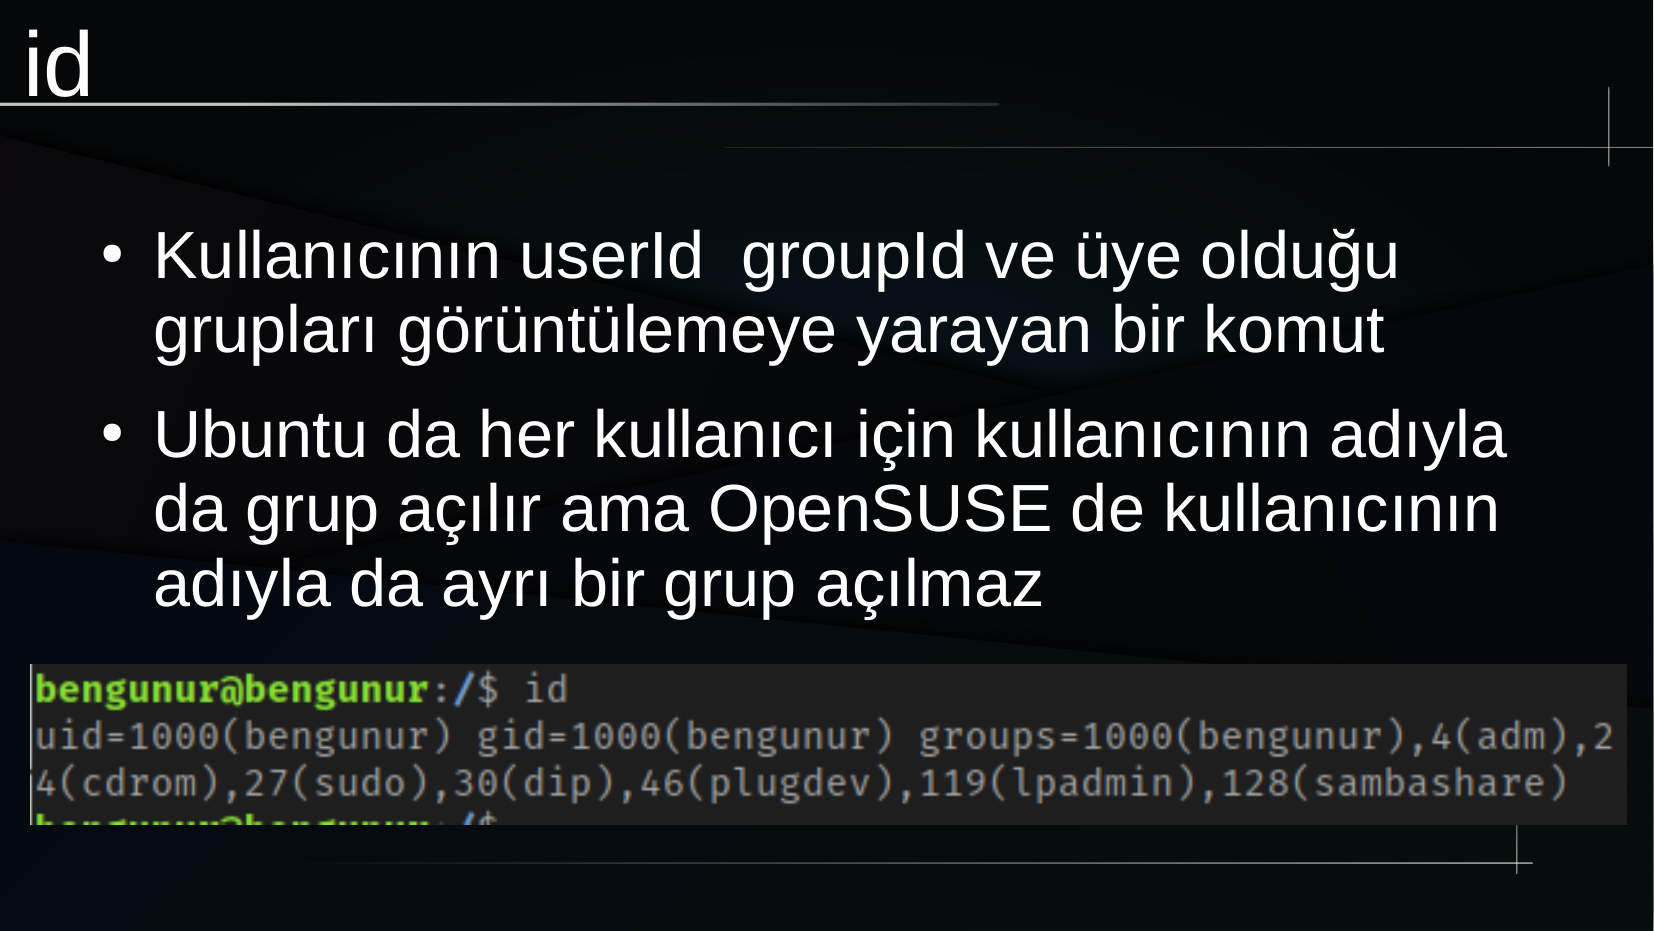

# id
Kullanıcının userId groupId ve üye olduğu grupları görüntülemeye yarayan bir komut
Ubuntu da her kullanıcı için kullanıcının adıyla da grup açılır ama OpenSUSE de kullanıcının adıyla da ayrı bir grup açılmaz